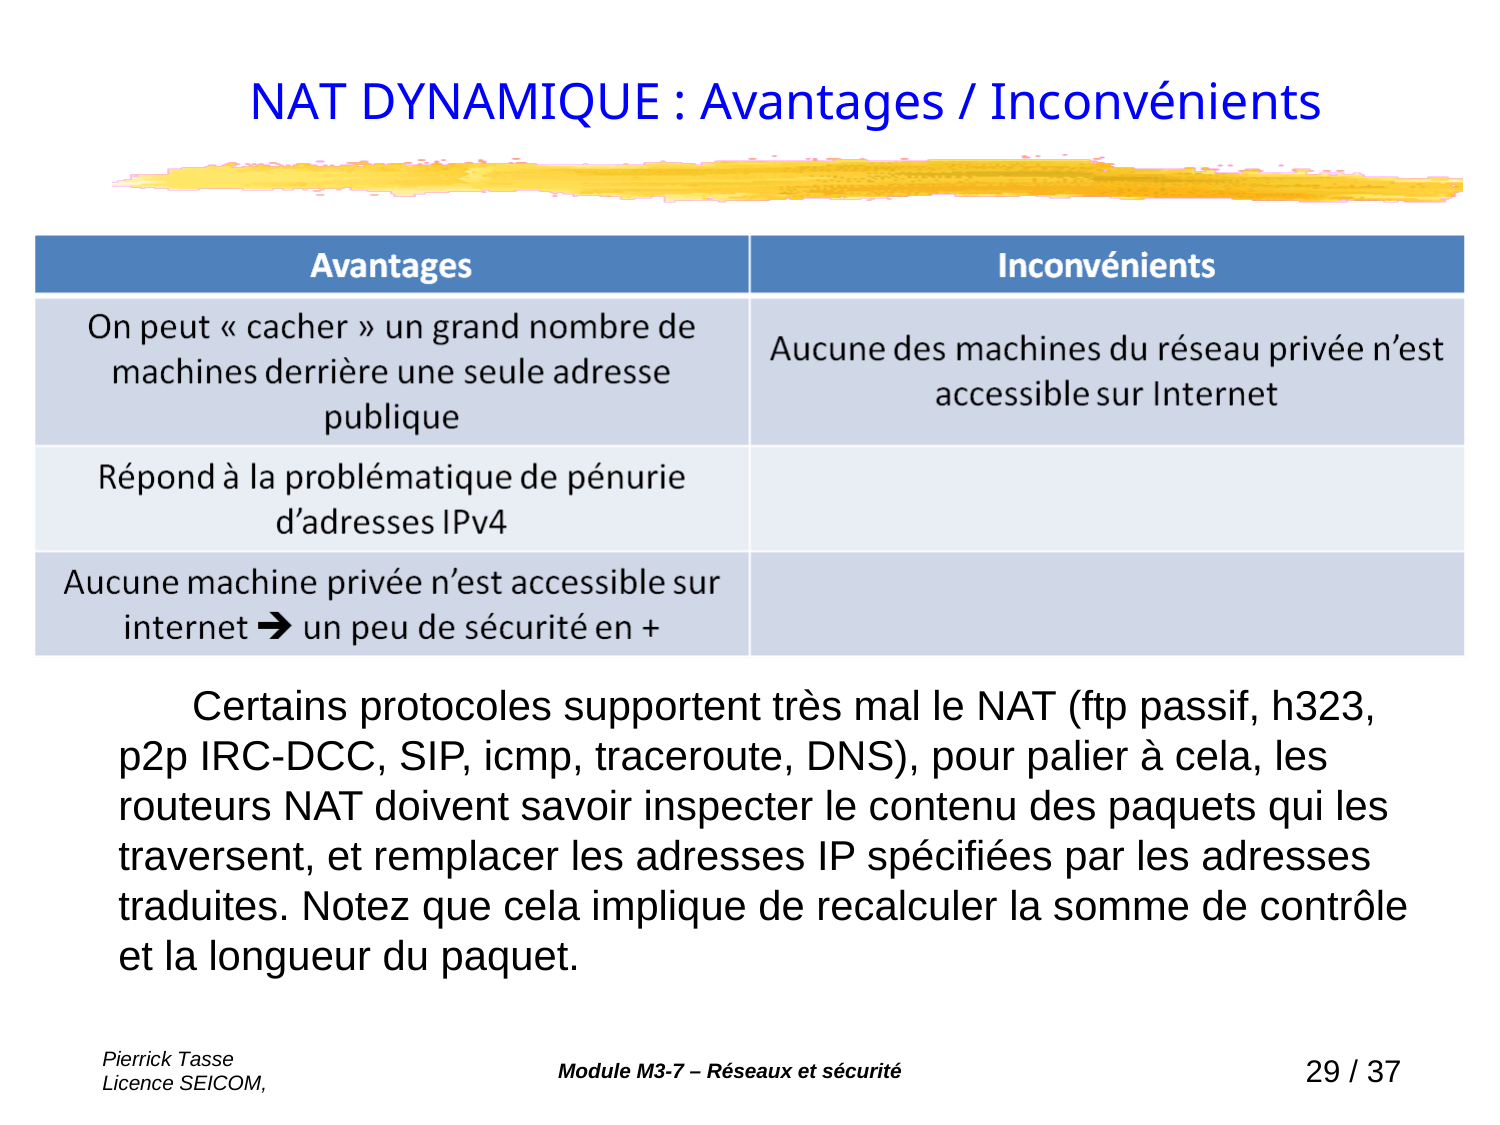

# NAT DYNAMIQUE : Avantages / Inconvénients
	Certains protocoles supportent très mal le NAT (ftp passif, h323, p2p IRC-DCC, SIP, icmp, traceroute, DNS), pour palier à cela, les routeurs NAT doivent savoir inspecter le contenu des paquets qui les traversent, et remplacer les adresses IP spécifiées par les adresses traduites. Notez que cela implique de recalculer la somme de contrôle et la longueur du paquet.
29